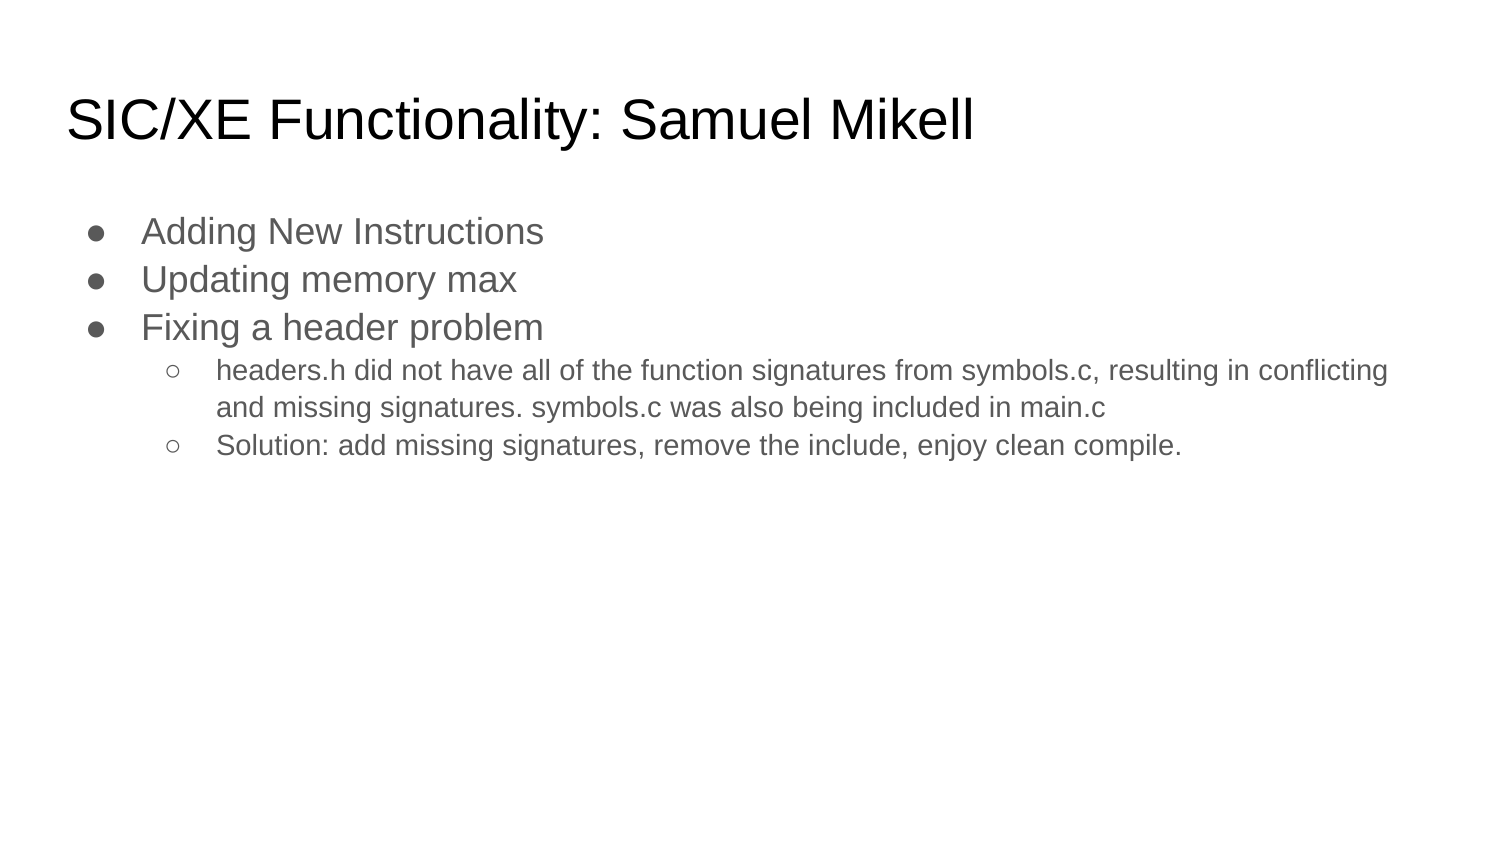

# SIC/XE Functionality: Samuel Mikell
Adding New Instructions
Updating memory max
Fixing a header problem
headers.h did not have all of the function signatures from symbols.c, resulting in conflicting and missing signatures. symbols.c was also being included in main.c
Solution: add missing signatures, remove the include, enjoy clean compile.